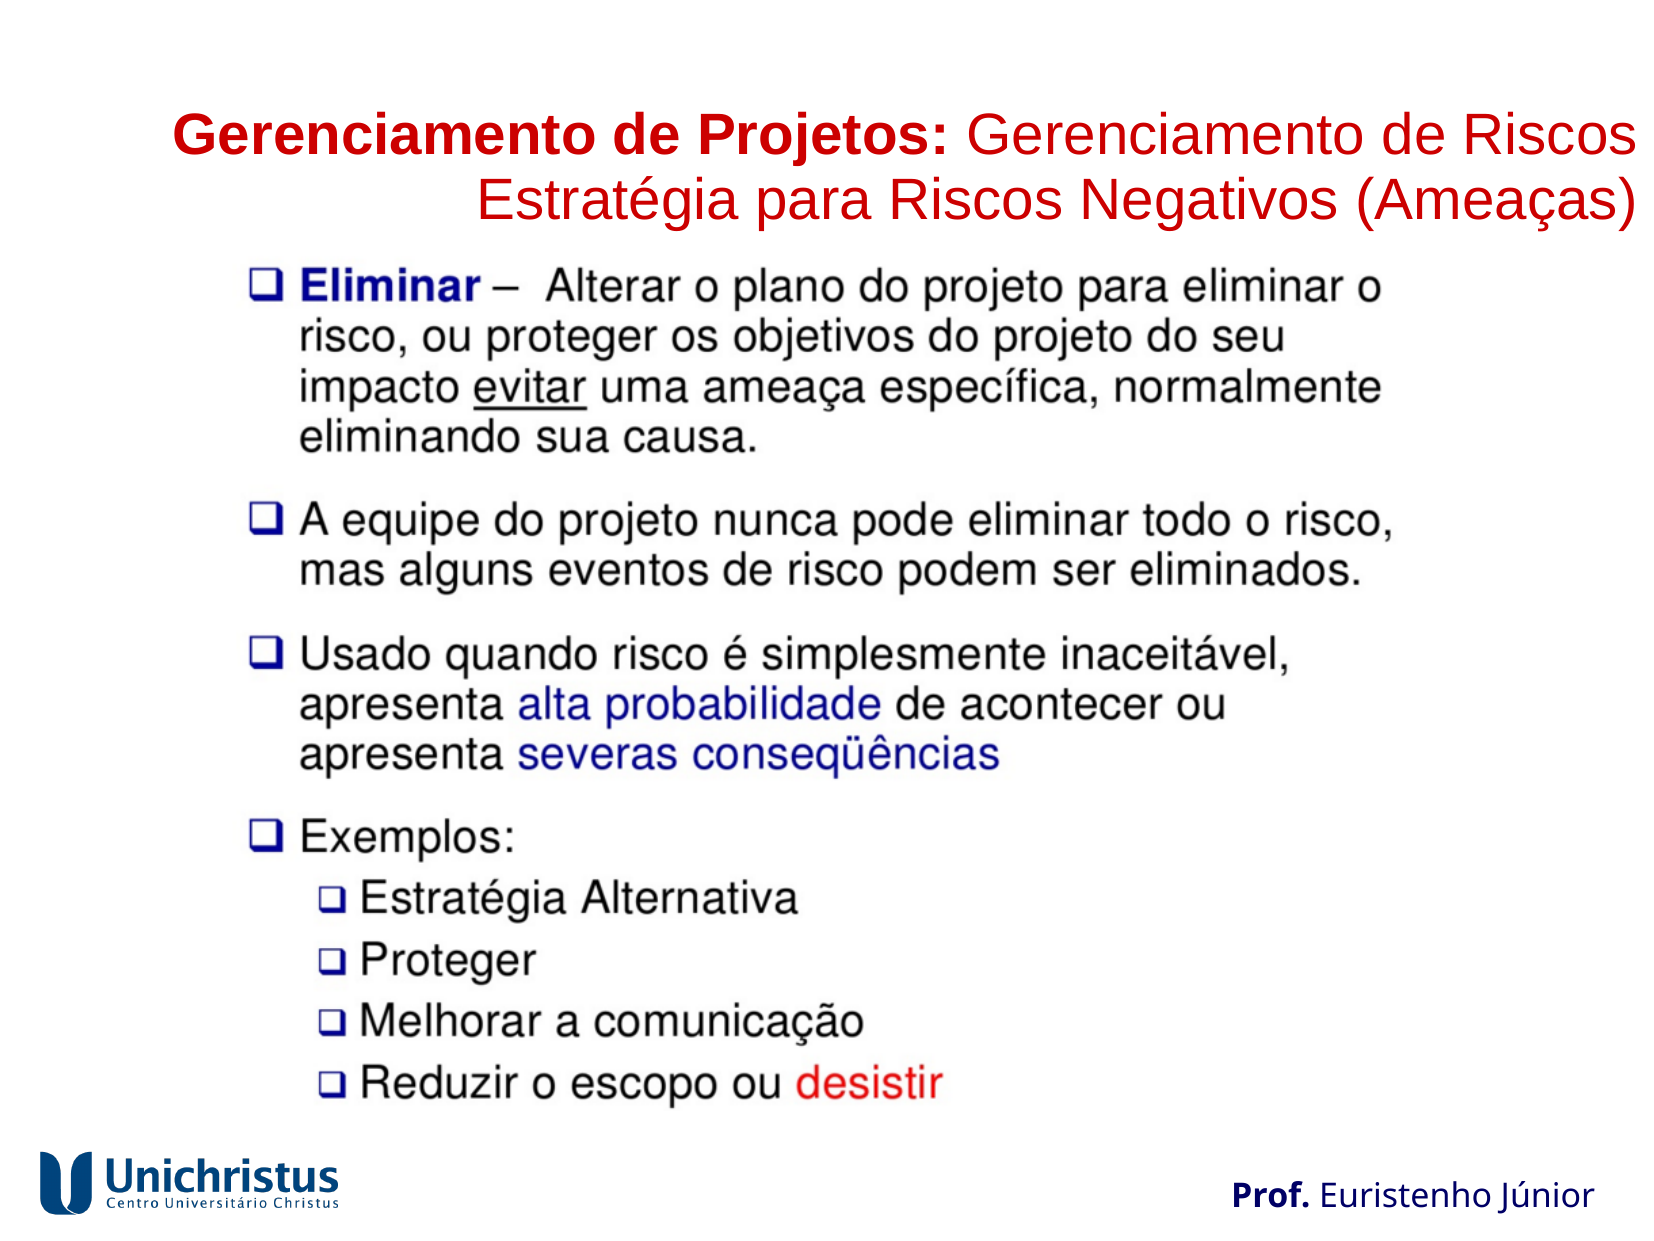

Gerenciamento de Projetos: Gerenciamento de Riscos
Estratégia para Riscos Negativos (Ameaças)
Prof. Euristenho Júnior